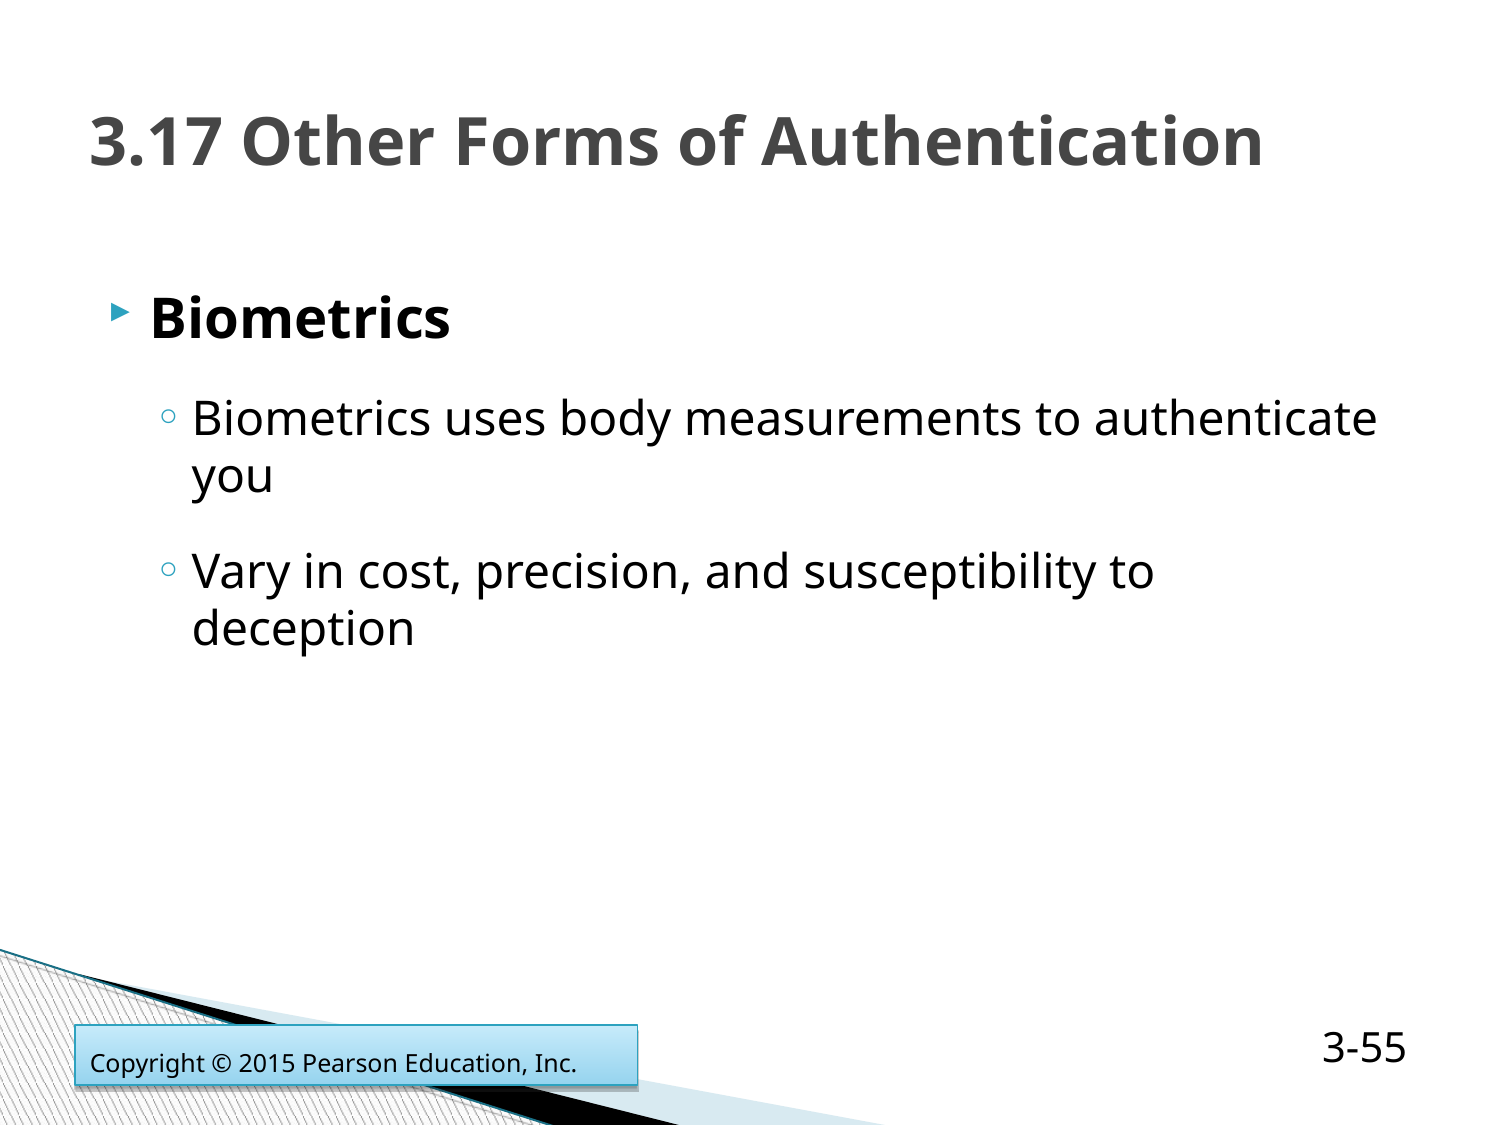

3.17 Other Forms of Authentication
# Biometrics
Biometrics uses body measurements to authenticate you
Vary in cost, precision, and susceptibility to deception
Copyright © 2015 Pearson Education, Inc.